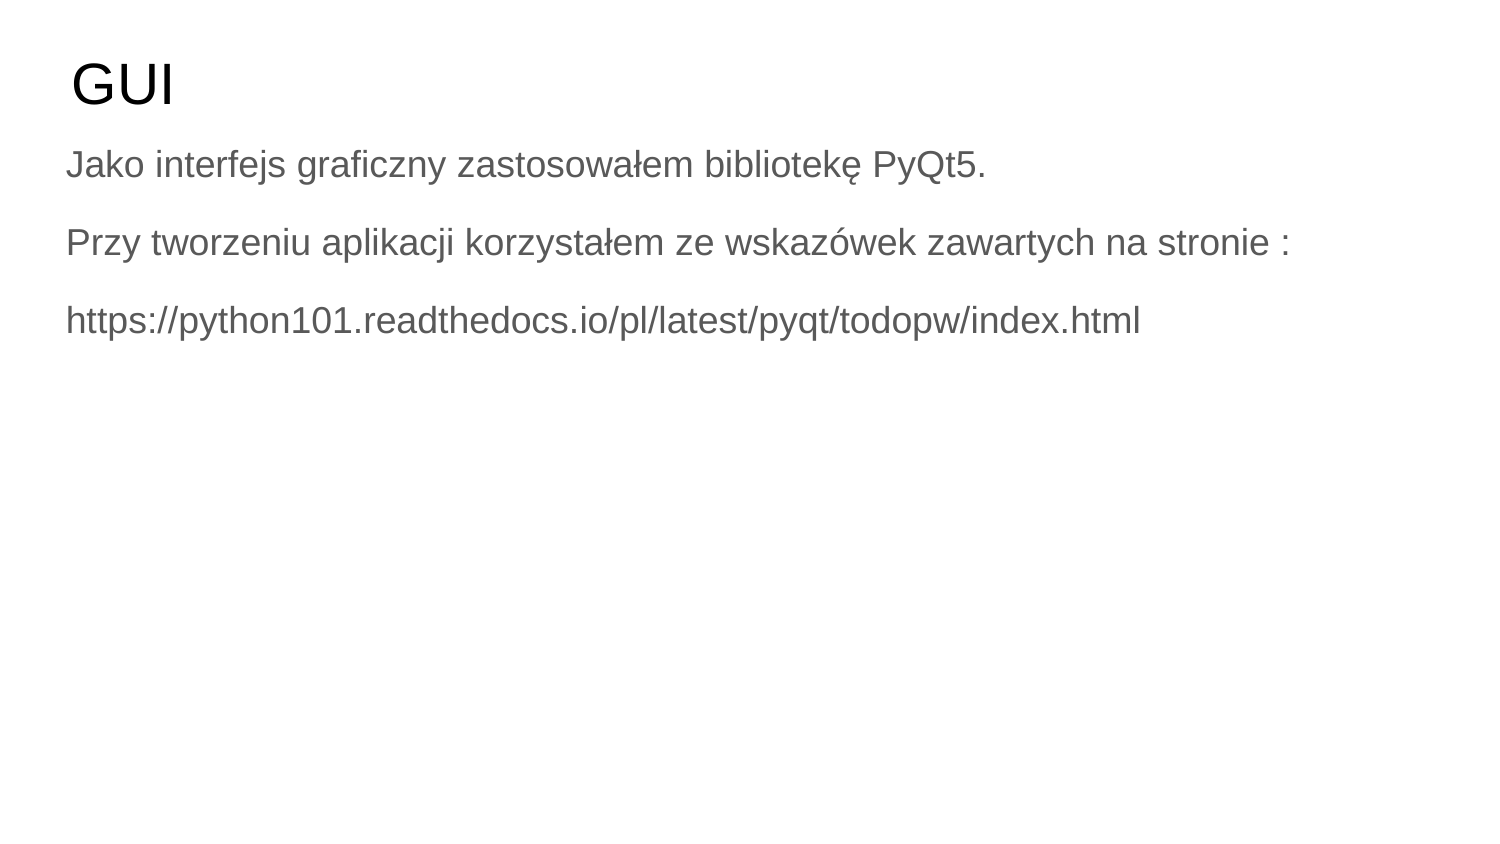

GUI
Jako interfejs graficzny zastosowałem bibliotekę PyQt5.
Przy tworzeniu aplikacji korzystałem ze wskazówek zawartych na stronie :
https://python101.readthedocs.io/pl/latest/pyqt/todopw/index.html